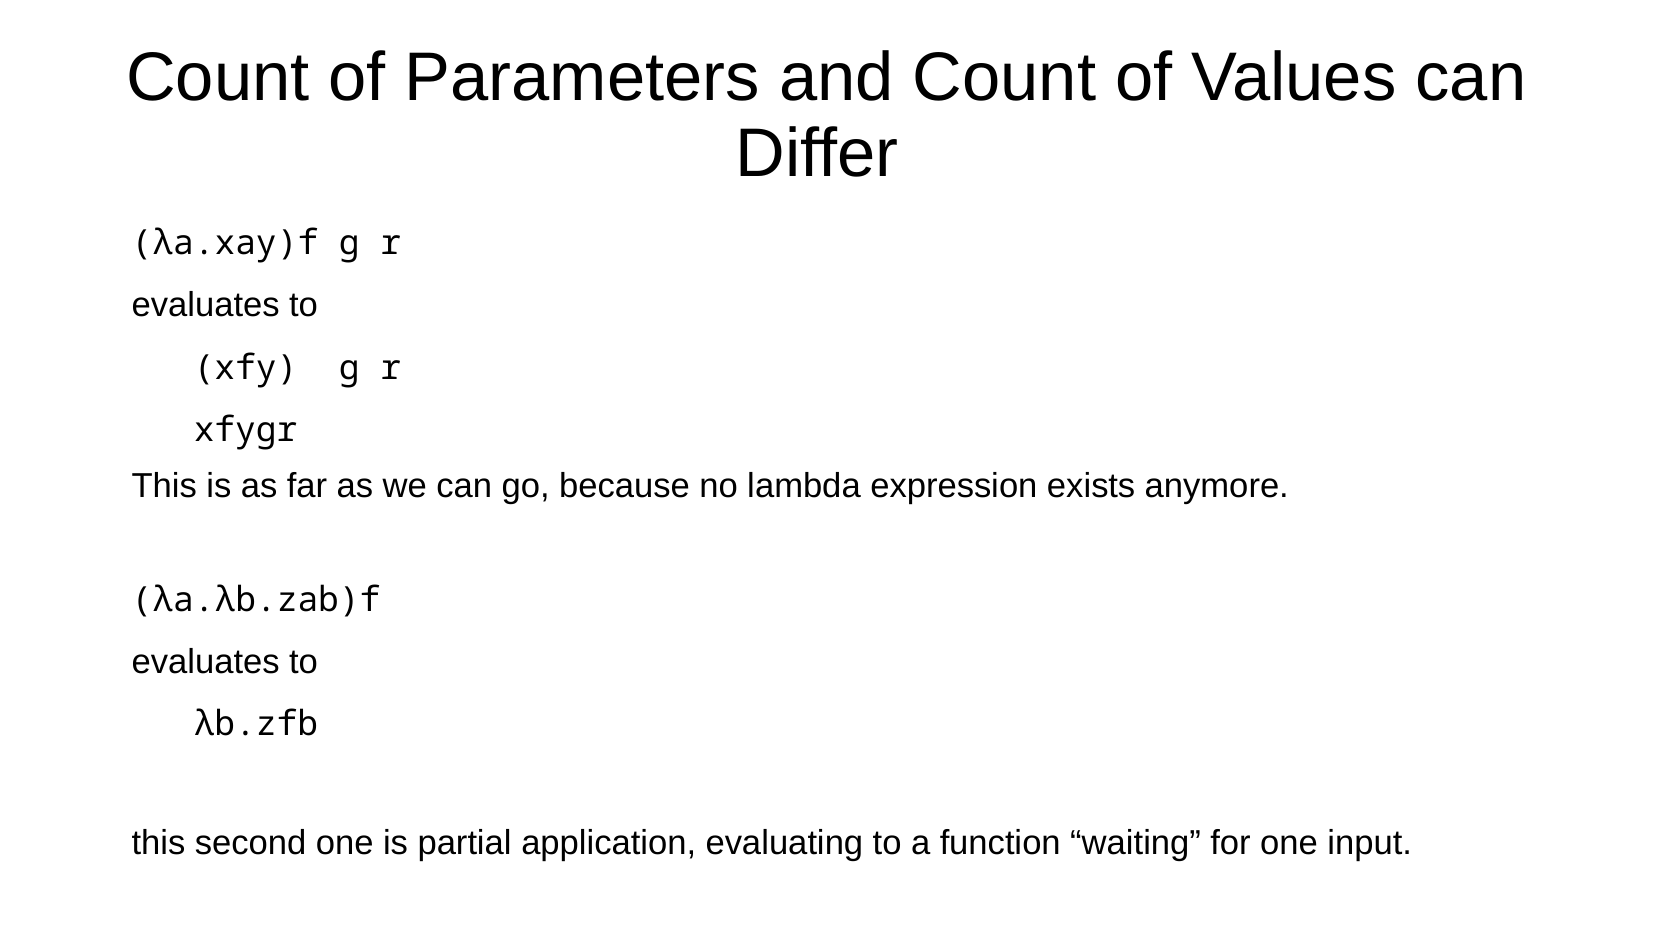

# Count of Parameters and Count of Values can Differ
(λa.xay)f g r
evaluates to
 (xfy) g r
 xfygr
This is as far as we can go, because no lambda expression exists anymore.
(λa.λb.zab)f
evaluates to
 λb.zfb
this second one is partial application, evaluating to a function “waiting” for one input.